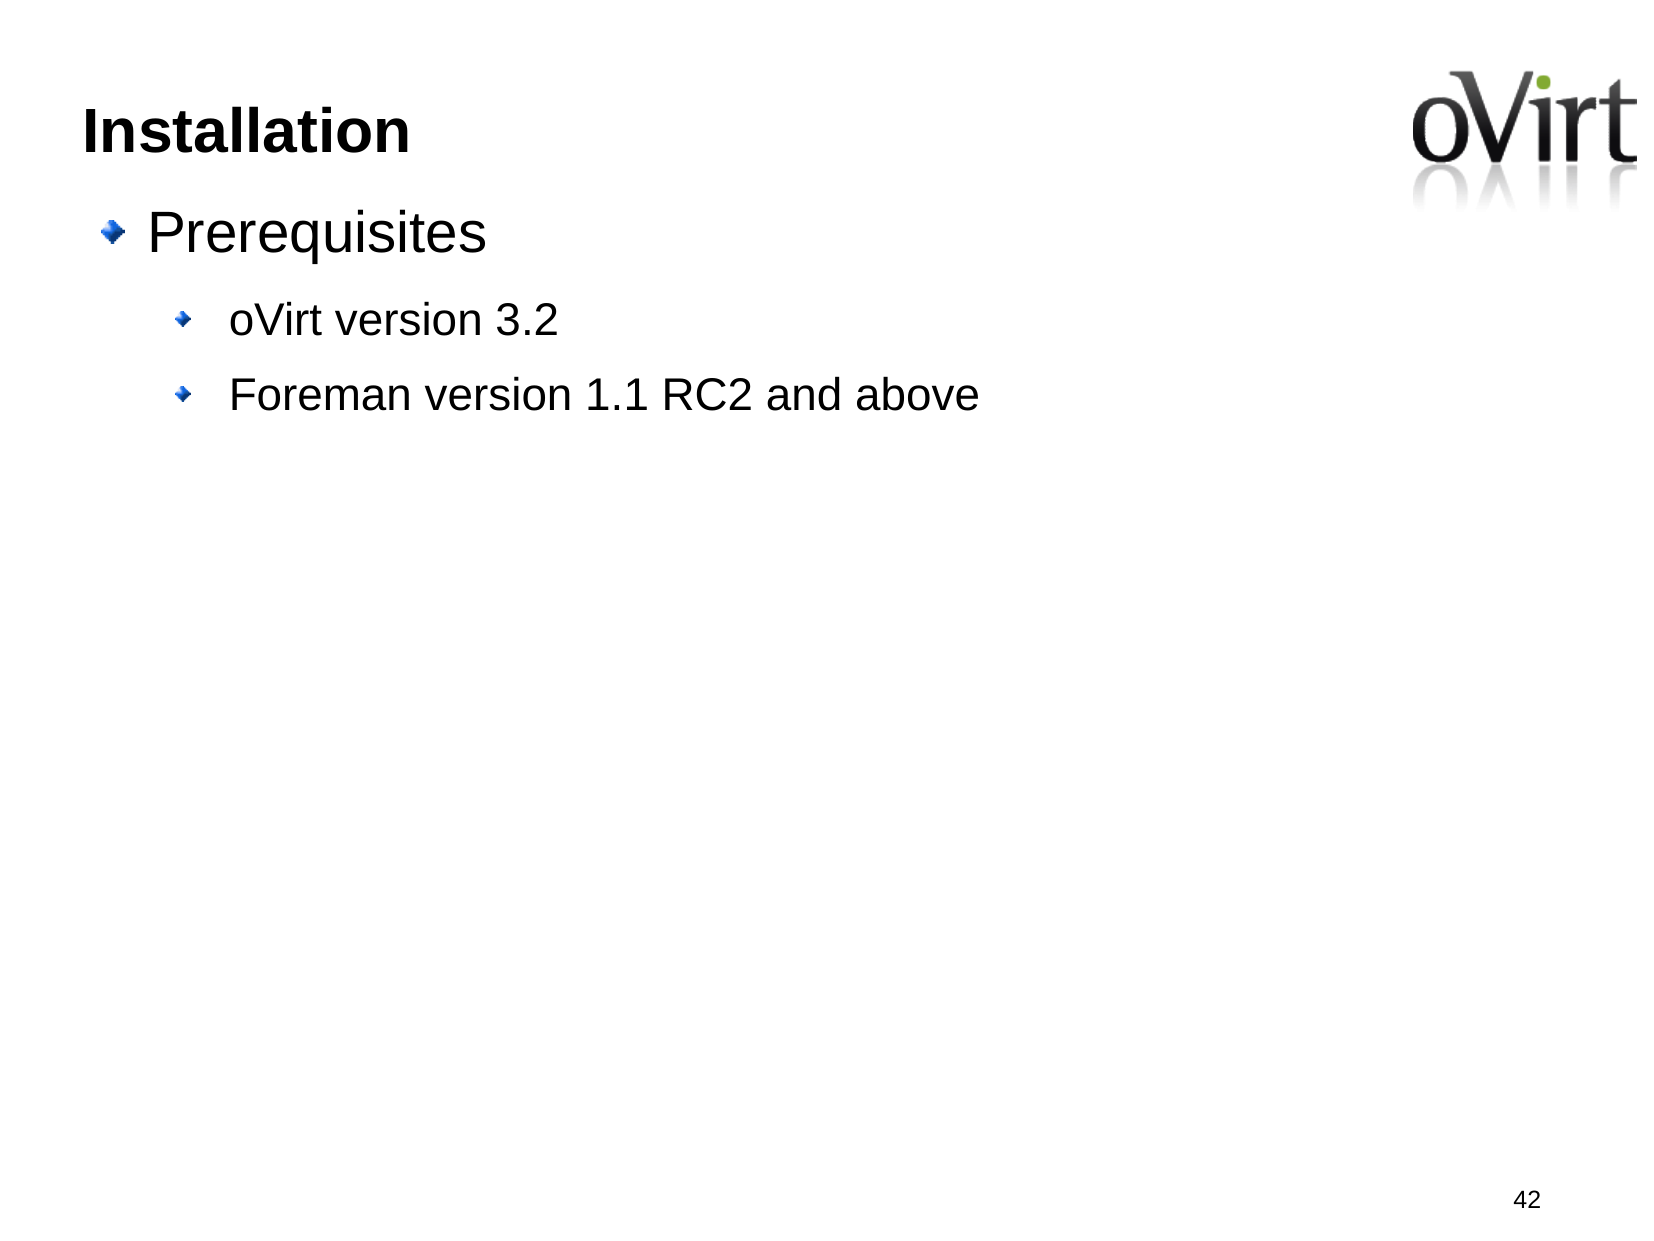

# Installation
Prerequisites
oVirt version 3.2
Foreman version 1.1 RC2 and above